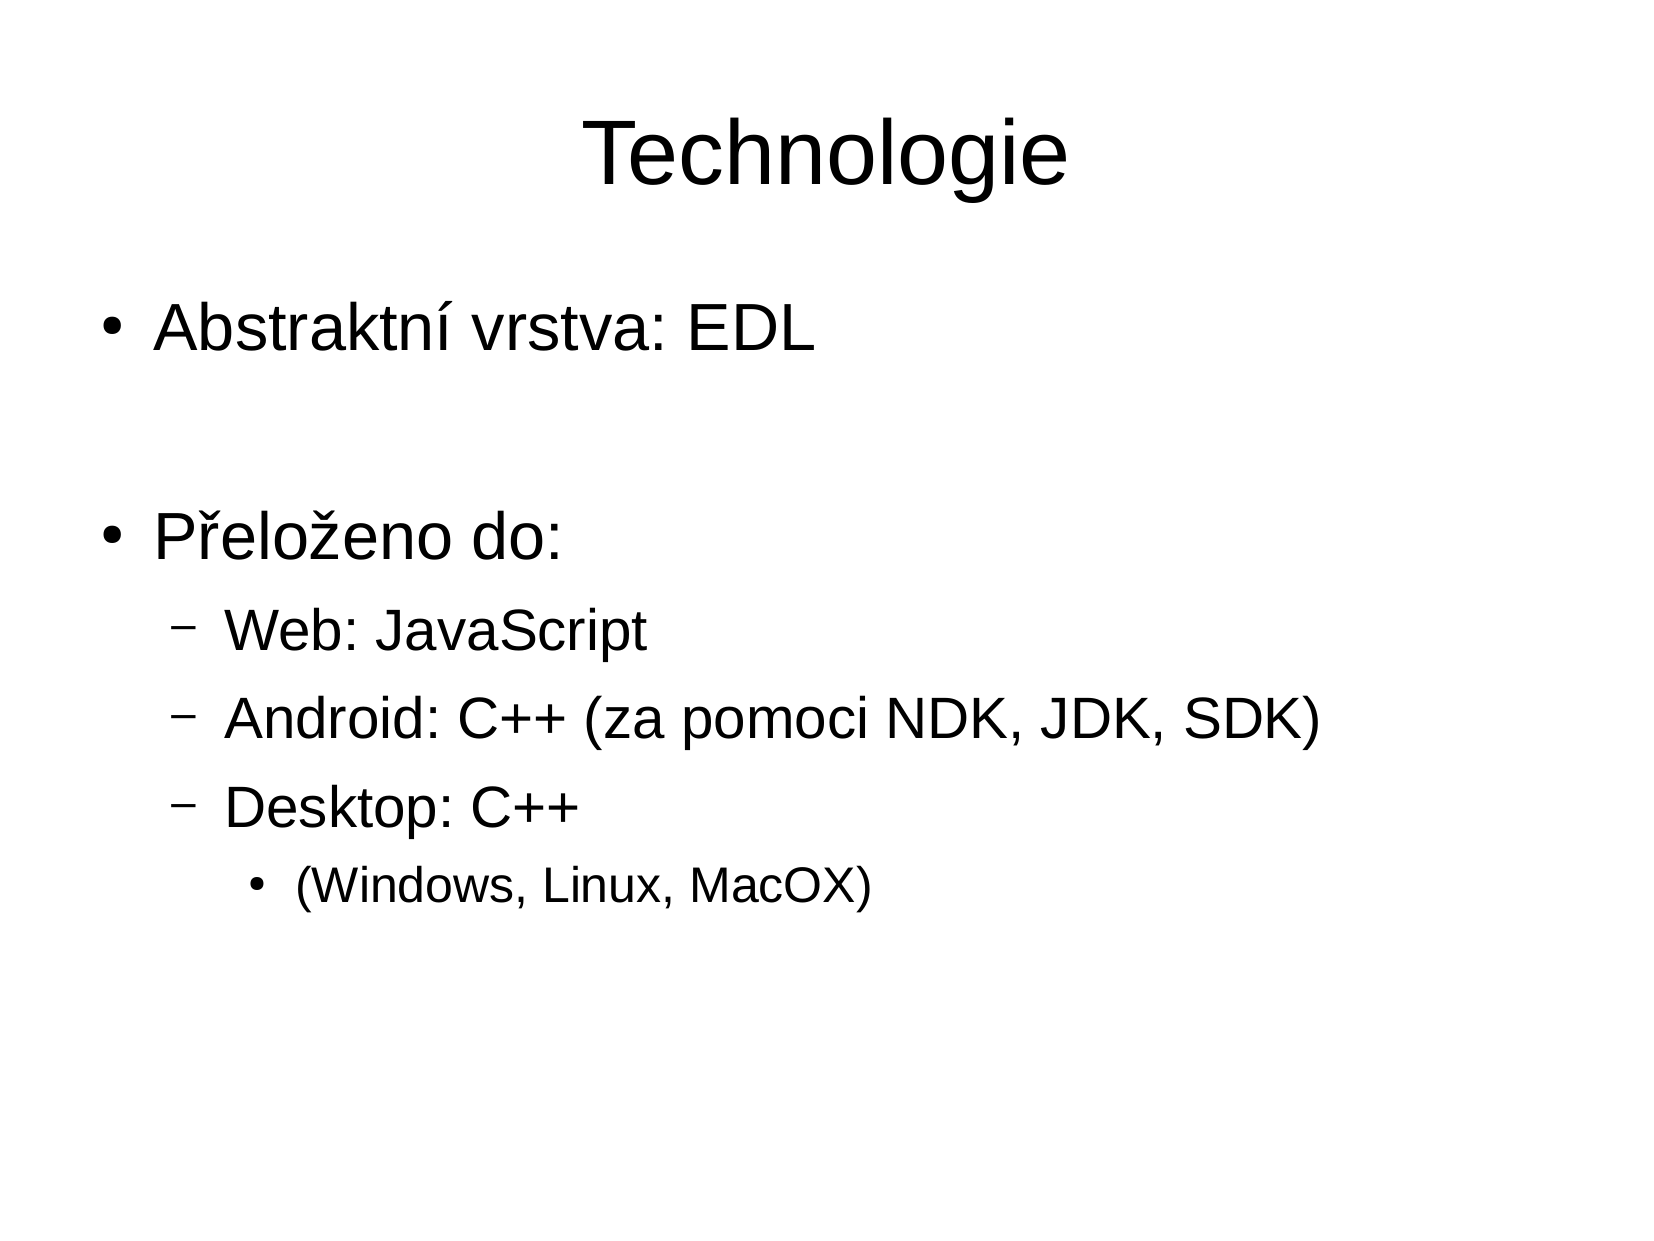

# Technologie
Abstraktní vrstva: EDL
Přeloženo do:
Web: JavaScript
Android: C++ (za pomoci NDK, JDK, SDK)
Desktop: C++
(Windows, Linux, MacOX)